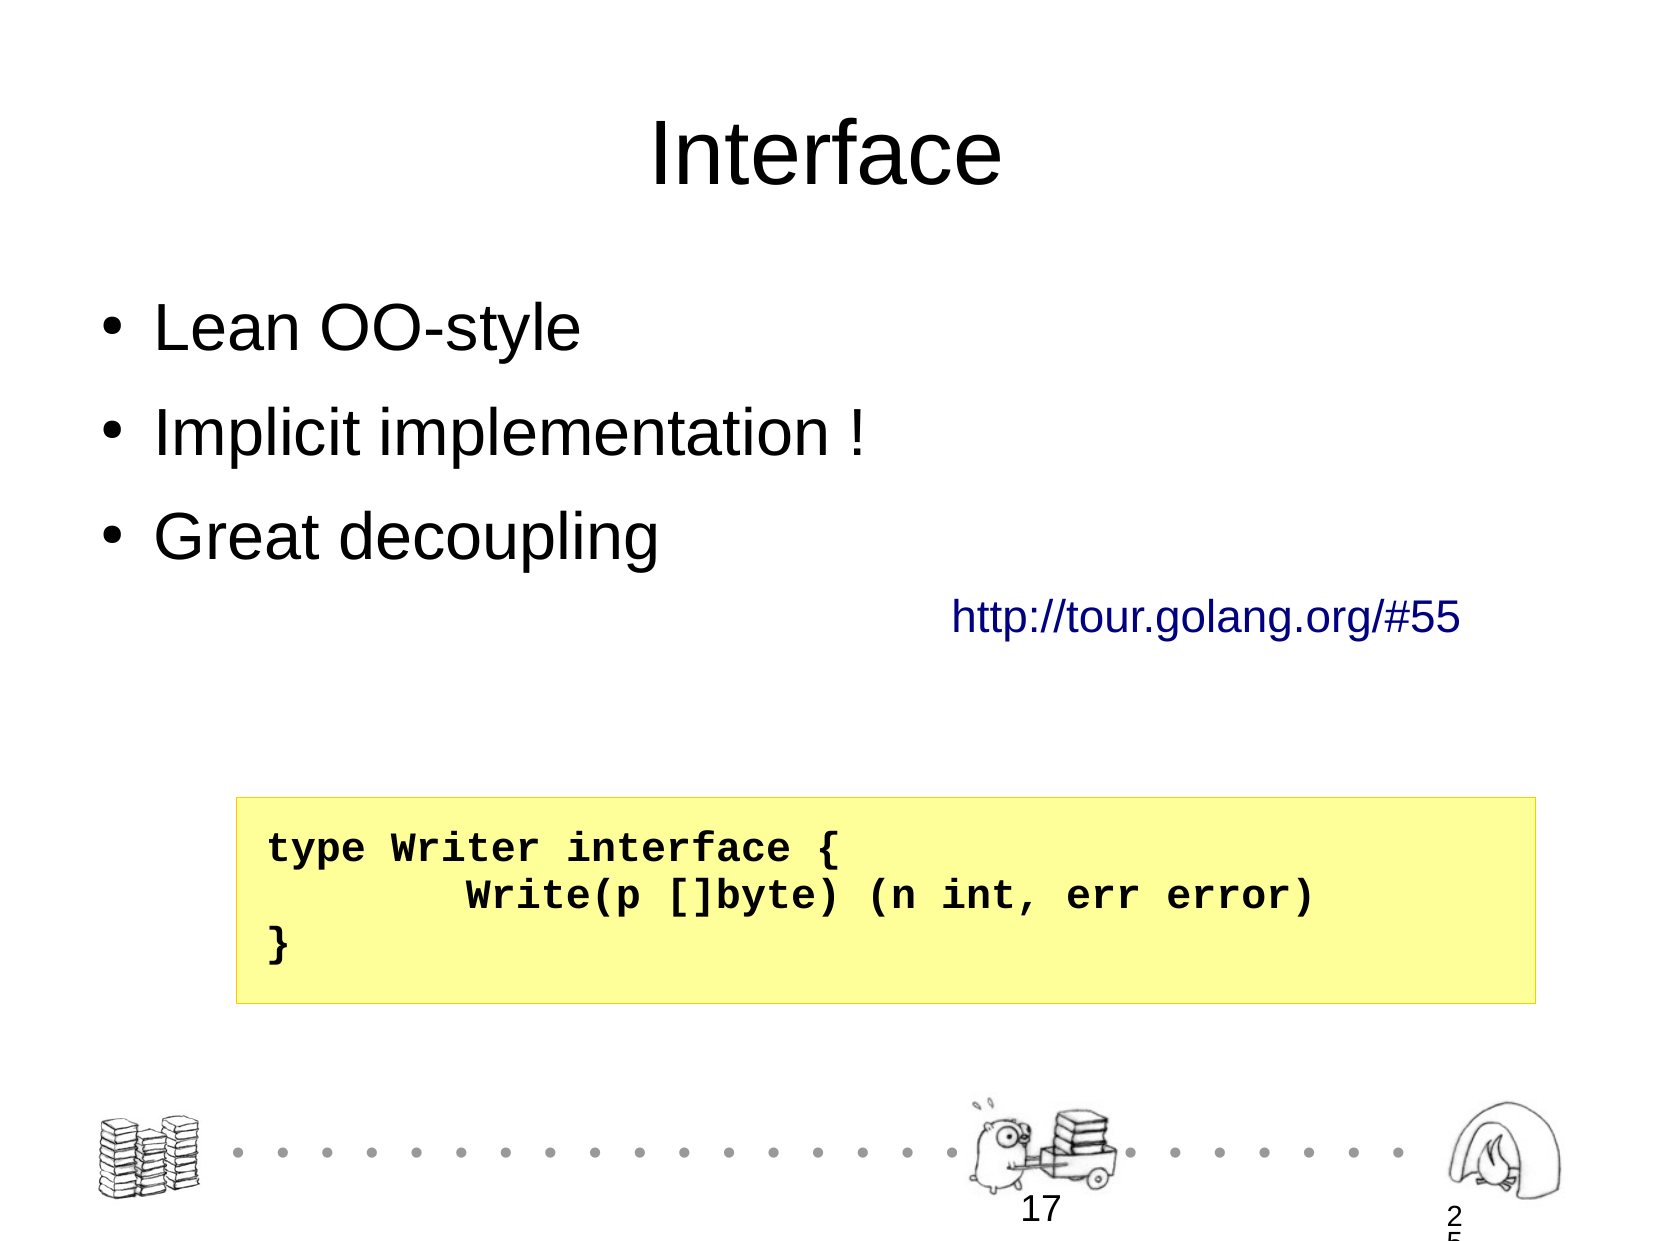

# Interface
Lean OO-style
Implicit implementation !
Great decoupling
http://tour.golang.org/#55
type Writer interface {
 Write(p []byte) (n int, err error)
}